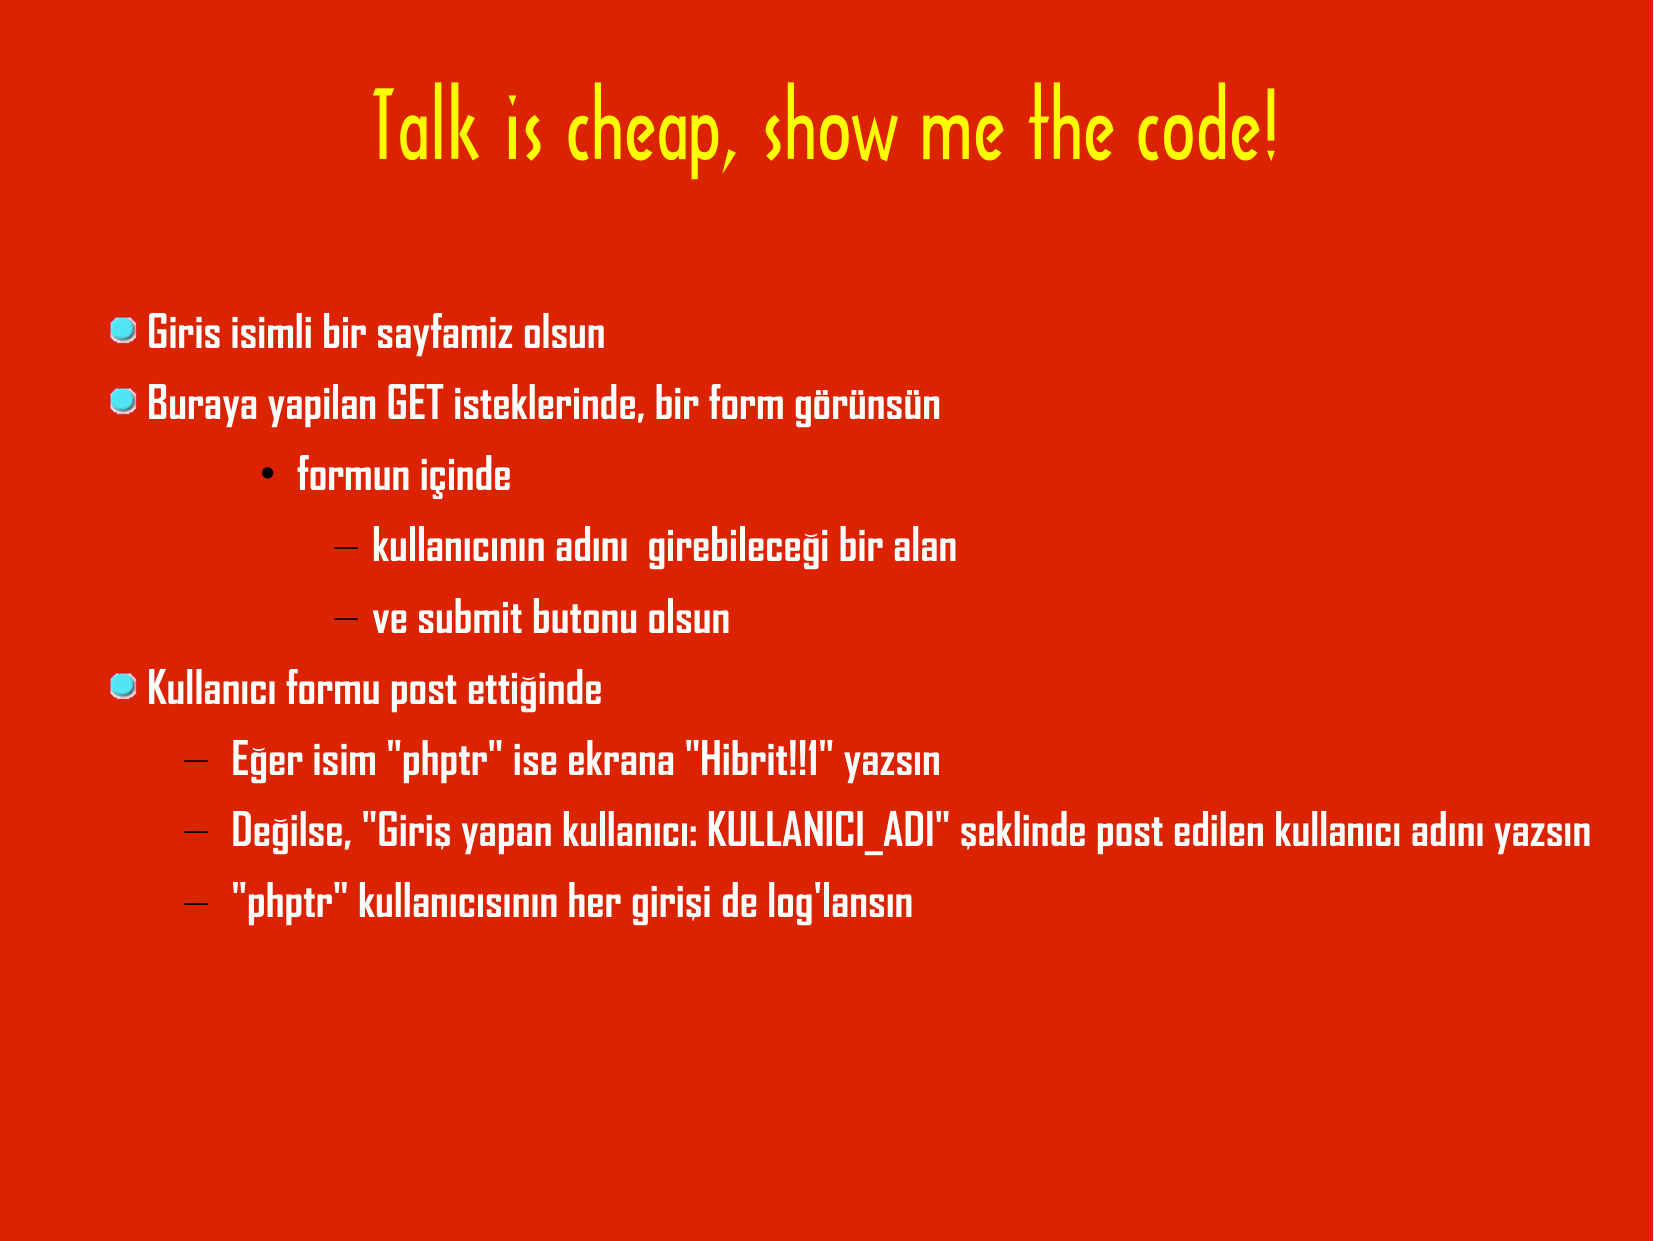

Talk is cheap, show me the code!
 Giris isimli bir sayfamiz olsun
 Buraya yapilan GET isteklerinde, bir form görünsün
formun içinde
kullanıcının adını girebileceği bir alan
ve submit butonu olsun
 Kullanıcı formu post ettiğinde
Eğer isim "phptr" ise ekrana "Hibrit!!1" yazsın
Değilse, "Giriş yapan kullanıcı: KULLANICI_ADI" şeklinde post edilen kullanıcı adını yazsın
"phptr" kullanıcısının her girişi de log'lansın